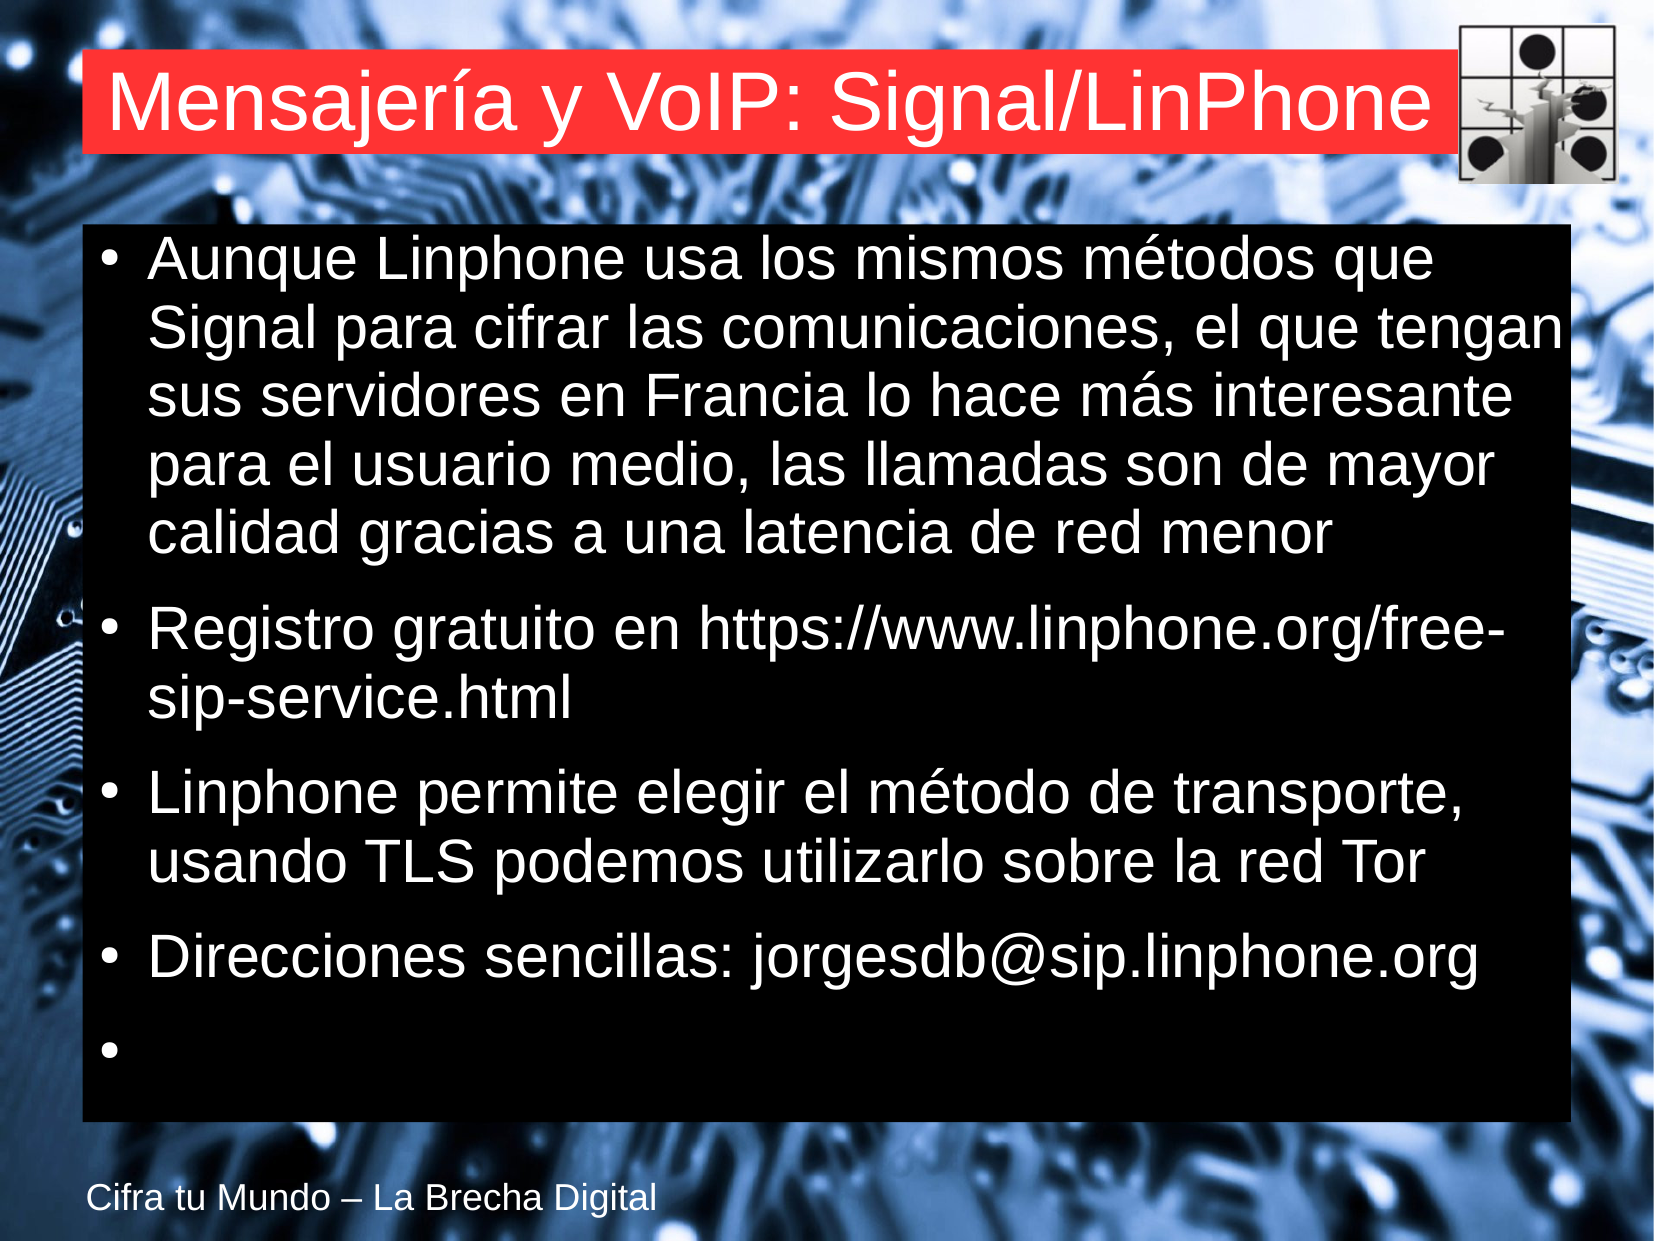

Tráfico de datos seguro con Tor y/o VPN
Mensajería y VoIP: Signal/LinPhone
# Aunque Linphone usa los mismos métodos que Signal para cifrar las comunicaciones, el que tengan sus servidores en Francia lo hace más interesante para el usuario medio, las llamadas son de mayor calidad gracias a una latencia de red menor
Registro gratuito en https://www.linphone.org/free-sip-service.html
Linphone permite elegir el método de transporte, usando TLS podemos utilizarlo sobre la red Tor
Direcciones sencillas: jorgesdb@sip.linphone.org
Cifra tu Mundo – La Brecha Digital